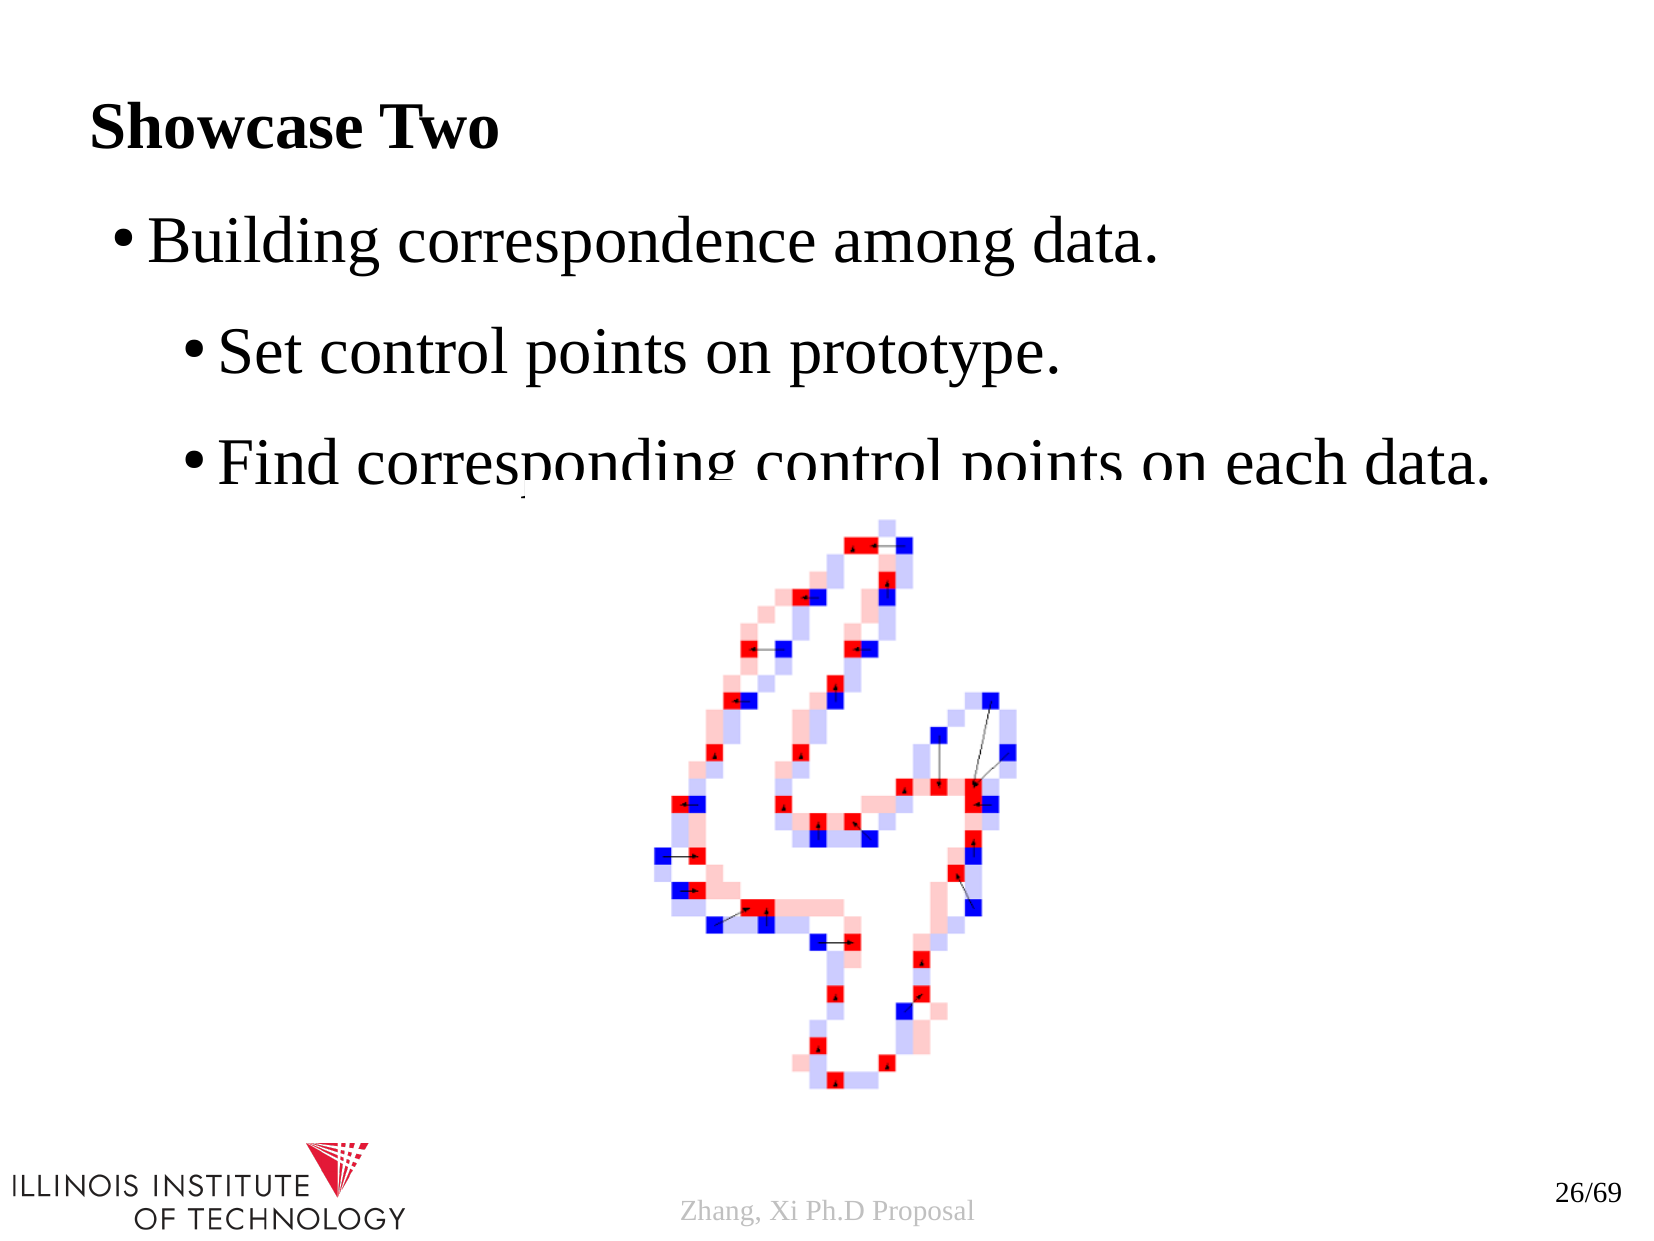

Showcase Two
Building correspondence among data.
Set control points on prototype.
Find corresponding control points on each data.
26
Zhang, Xi Ph.D Proposal